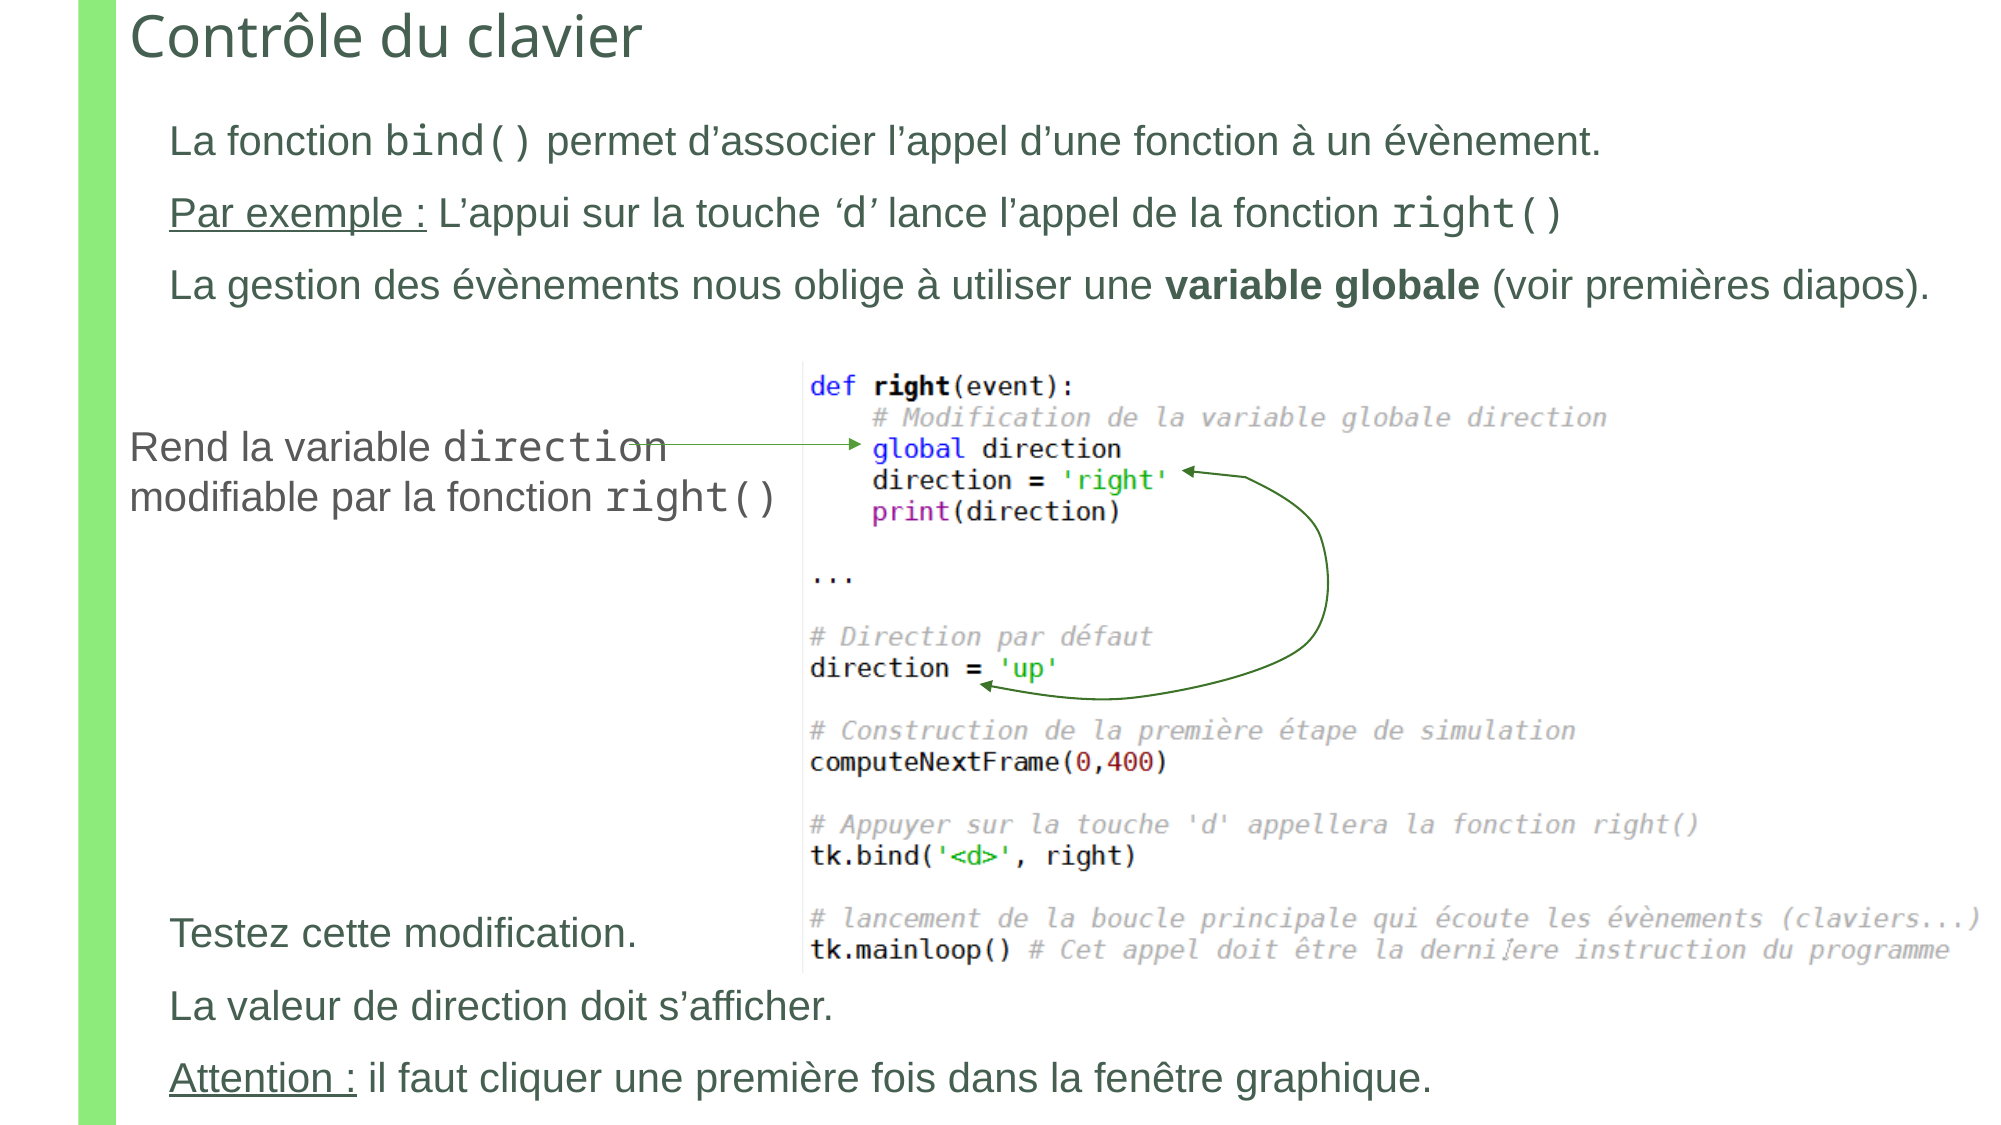

# Contrôle du clavier
La fonction bind() permet d’associer l’appel d’une fonction à un évènement.
Par exemple : L’appui sur la touche ‘d’ lance l’appel de la fonction right()
La gestion des évènements nous oblige à utiliser une variable globale (voir premières diapos).
Testez cette modification.
La valeur de direction doit s’afficher.
Attention : il faut cliquer une première fois dans la fenêtre graphique.
Rend la variable direction modifiable par la fonction right()